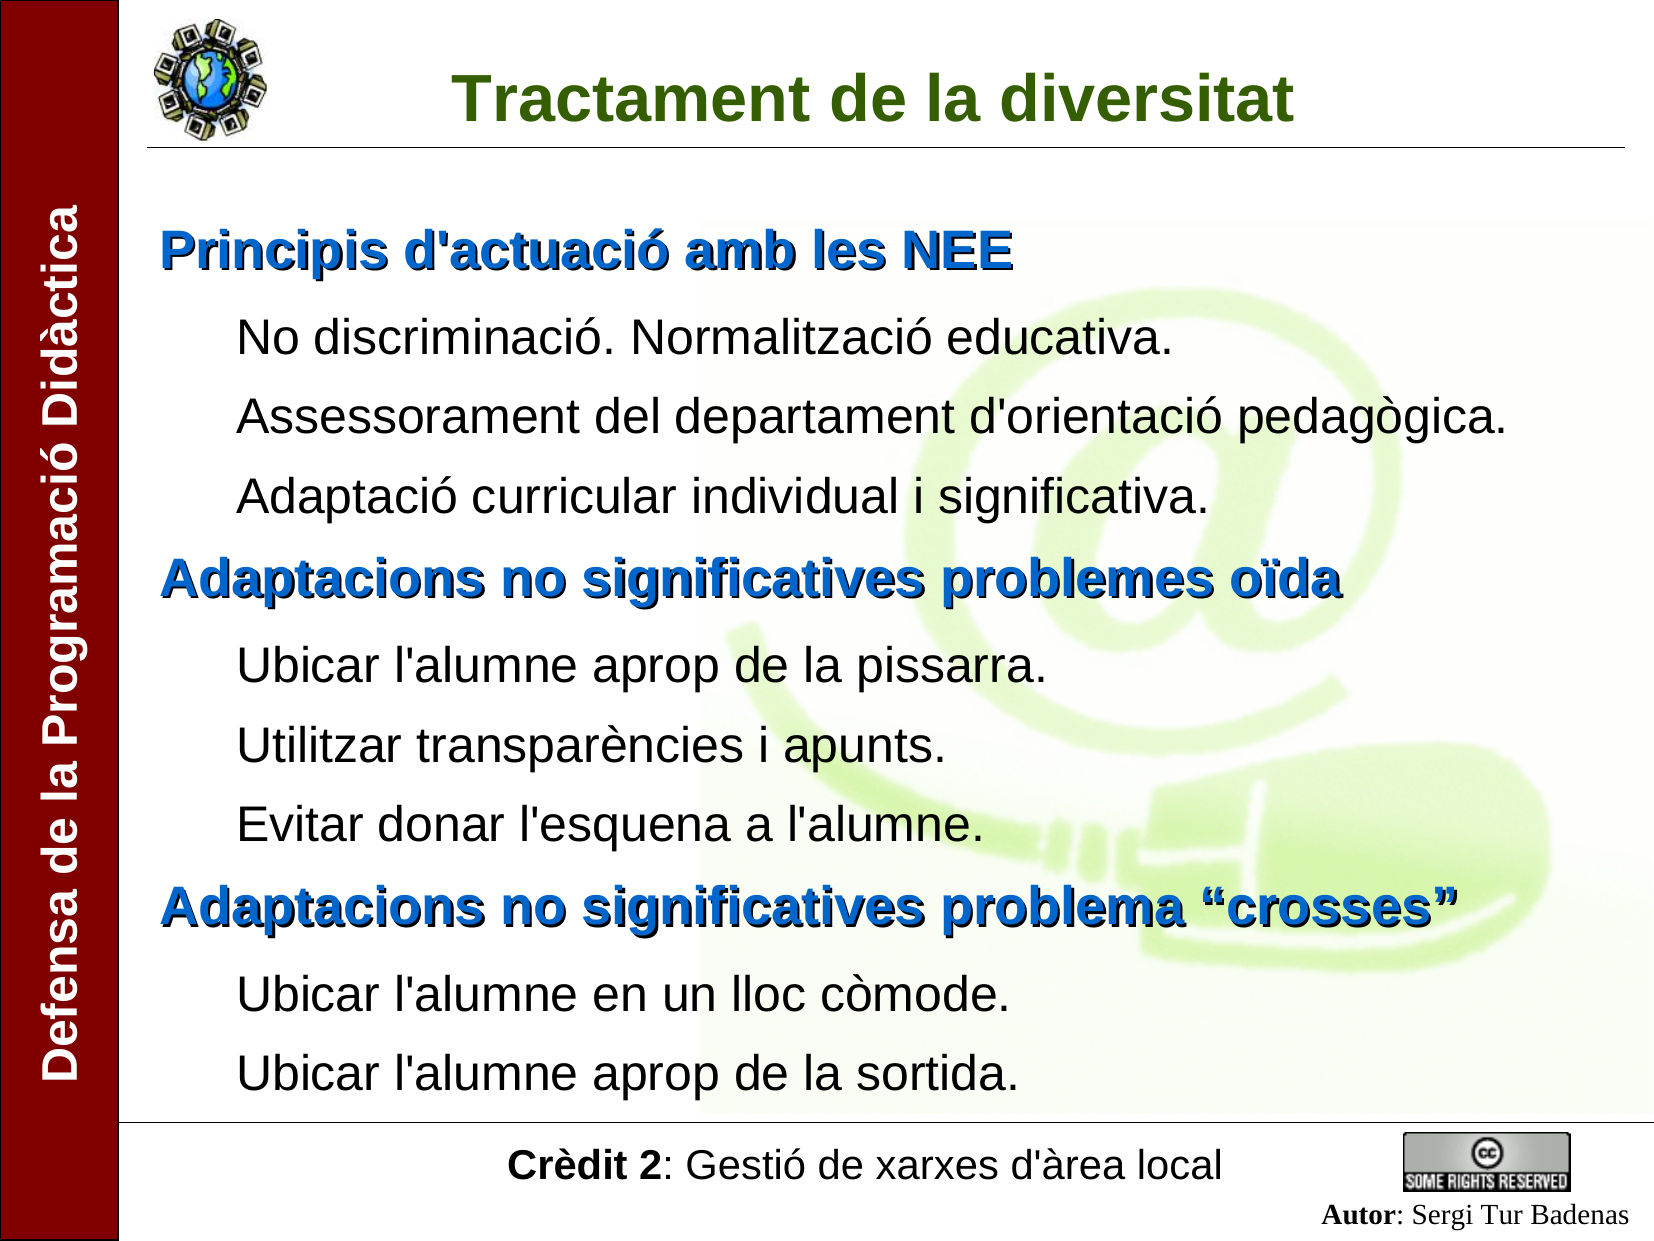

# Tractament de la diversitat
Principis d'actuació amb les NEE
No discriminació. Normalització educativa.
Assessorament del departament d'orientació pedagògica.
Adaptació curricular individual i significativa.
Adaptacions no significatives problemes oïda
Ubicar l'alumne aprop de la pissarra.
Utilitzar transparències i apunts.
Evitar donar l'esquena a l'alumne.
Adaptacions no significatives problema “crosses”
Ubicar l'alumne en un lloc còmode.
Ubicar l'alumne aprop de la sortida.